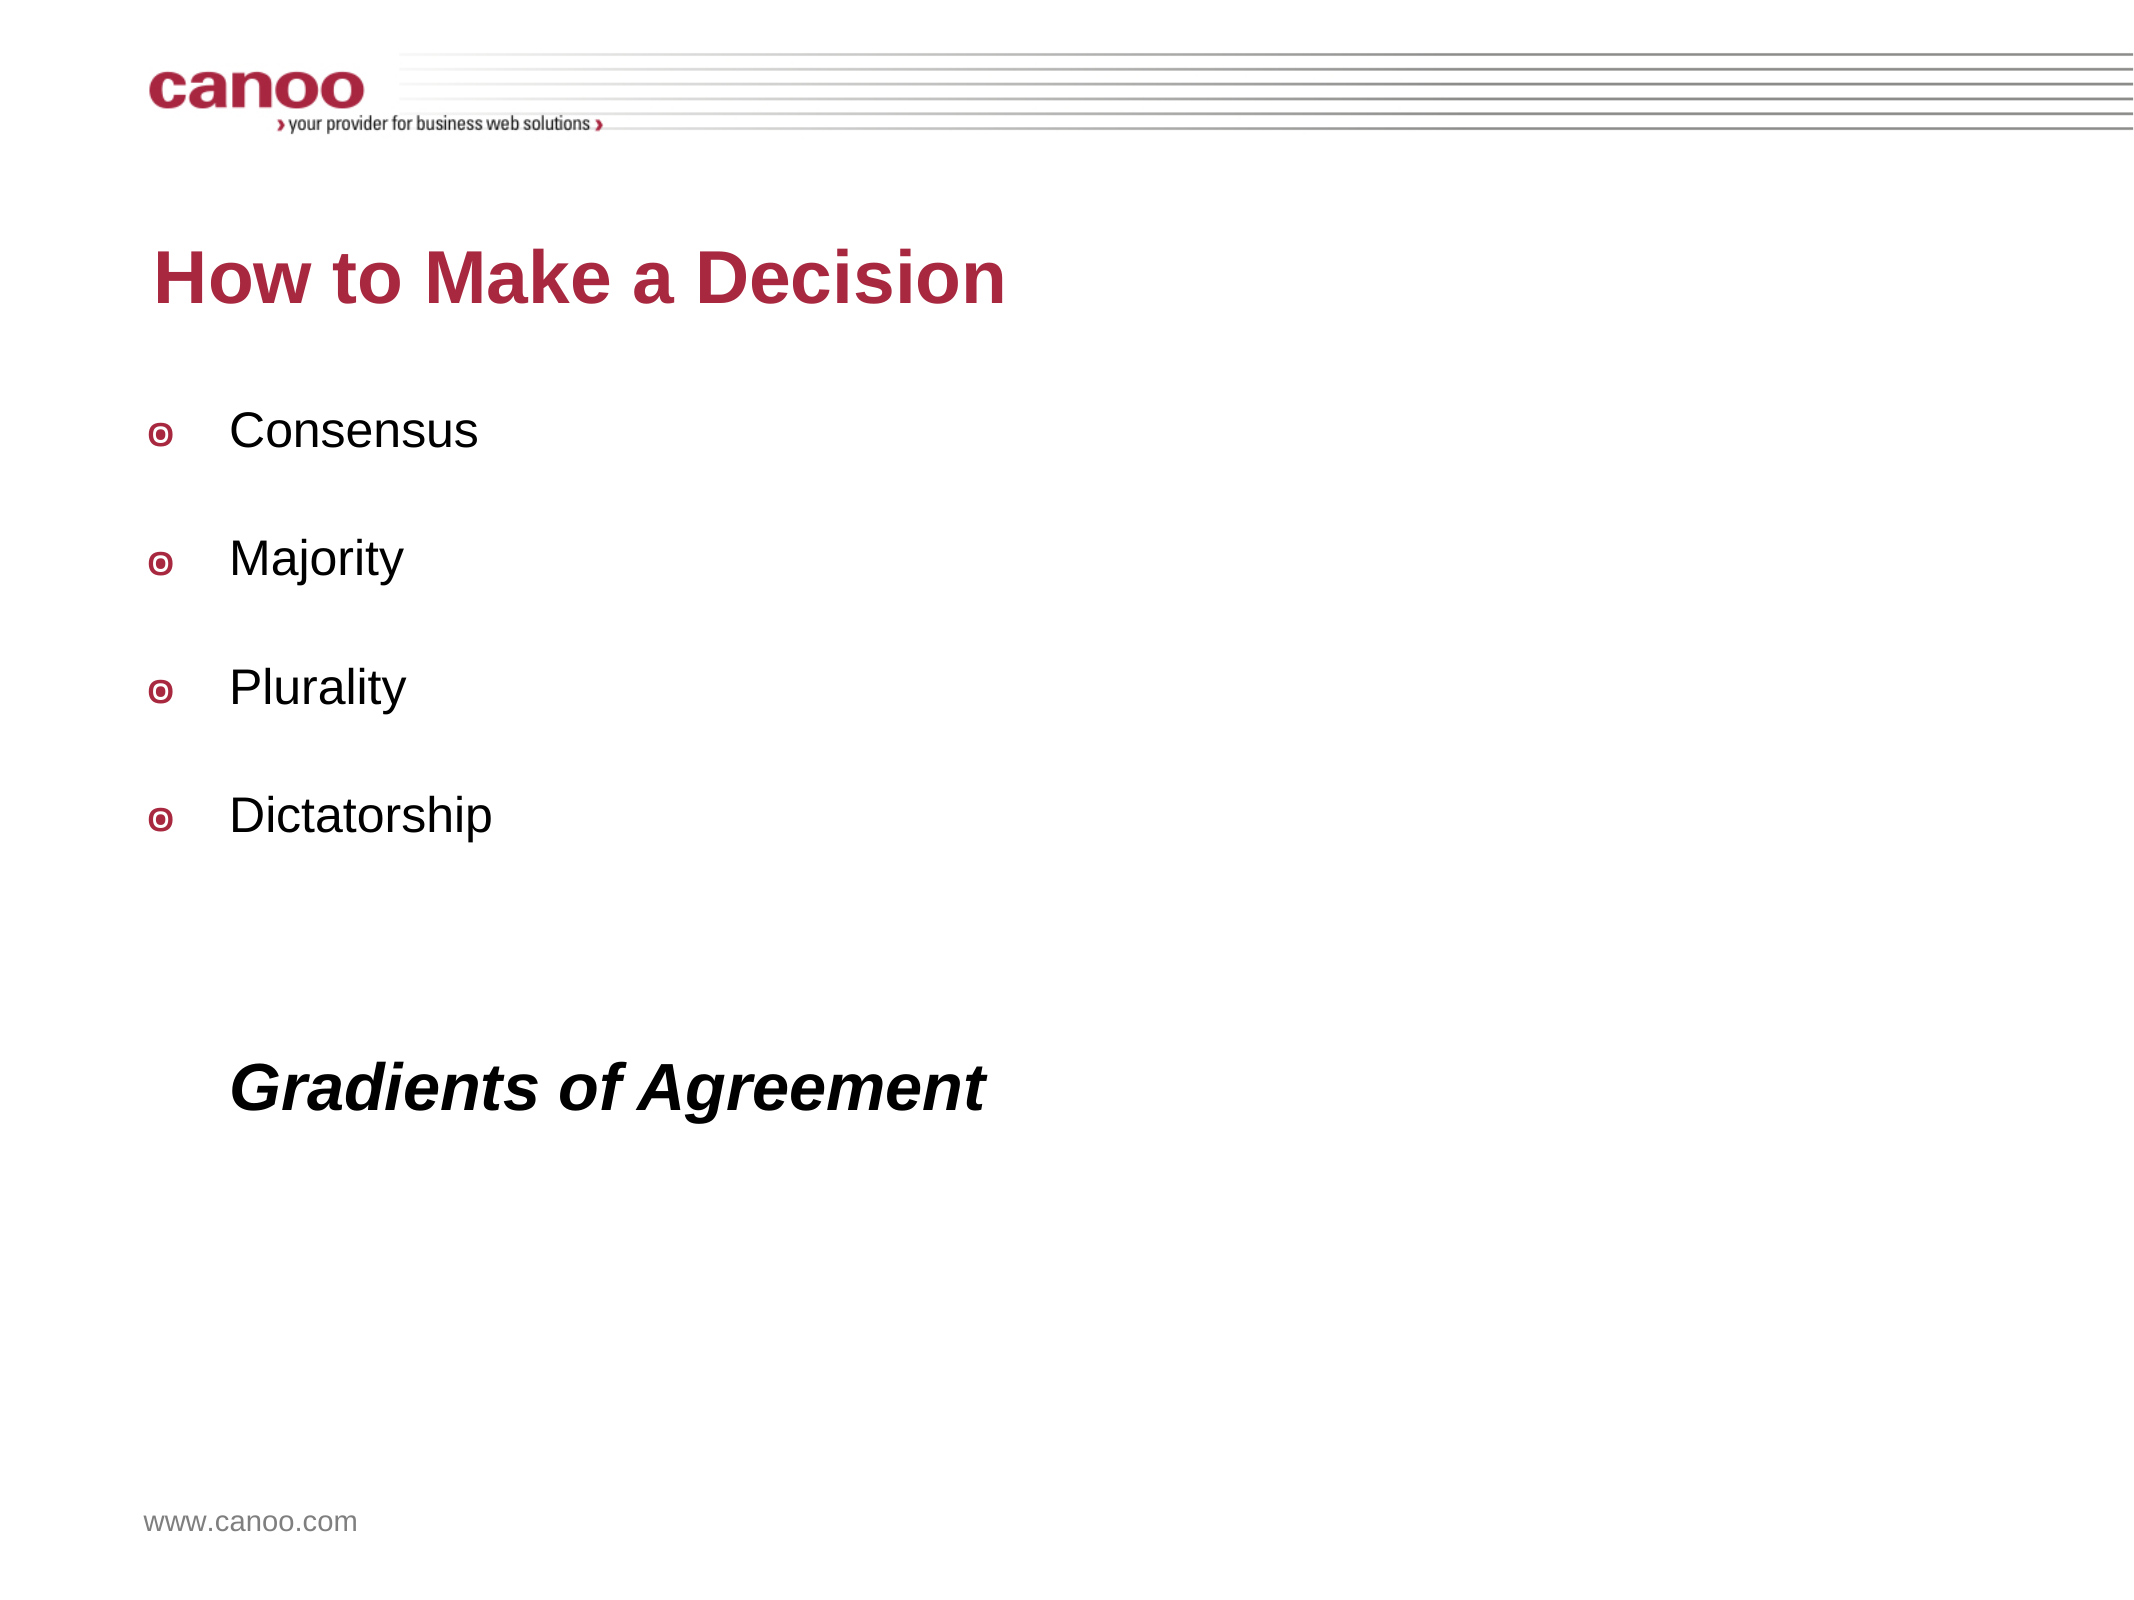

# How to Make a Decision
Consensus
Majority
Plurality
Dictatorship
Gradients of Agreement